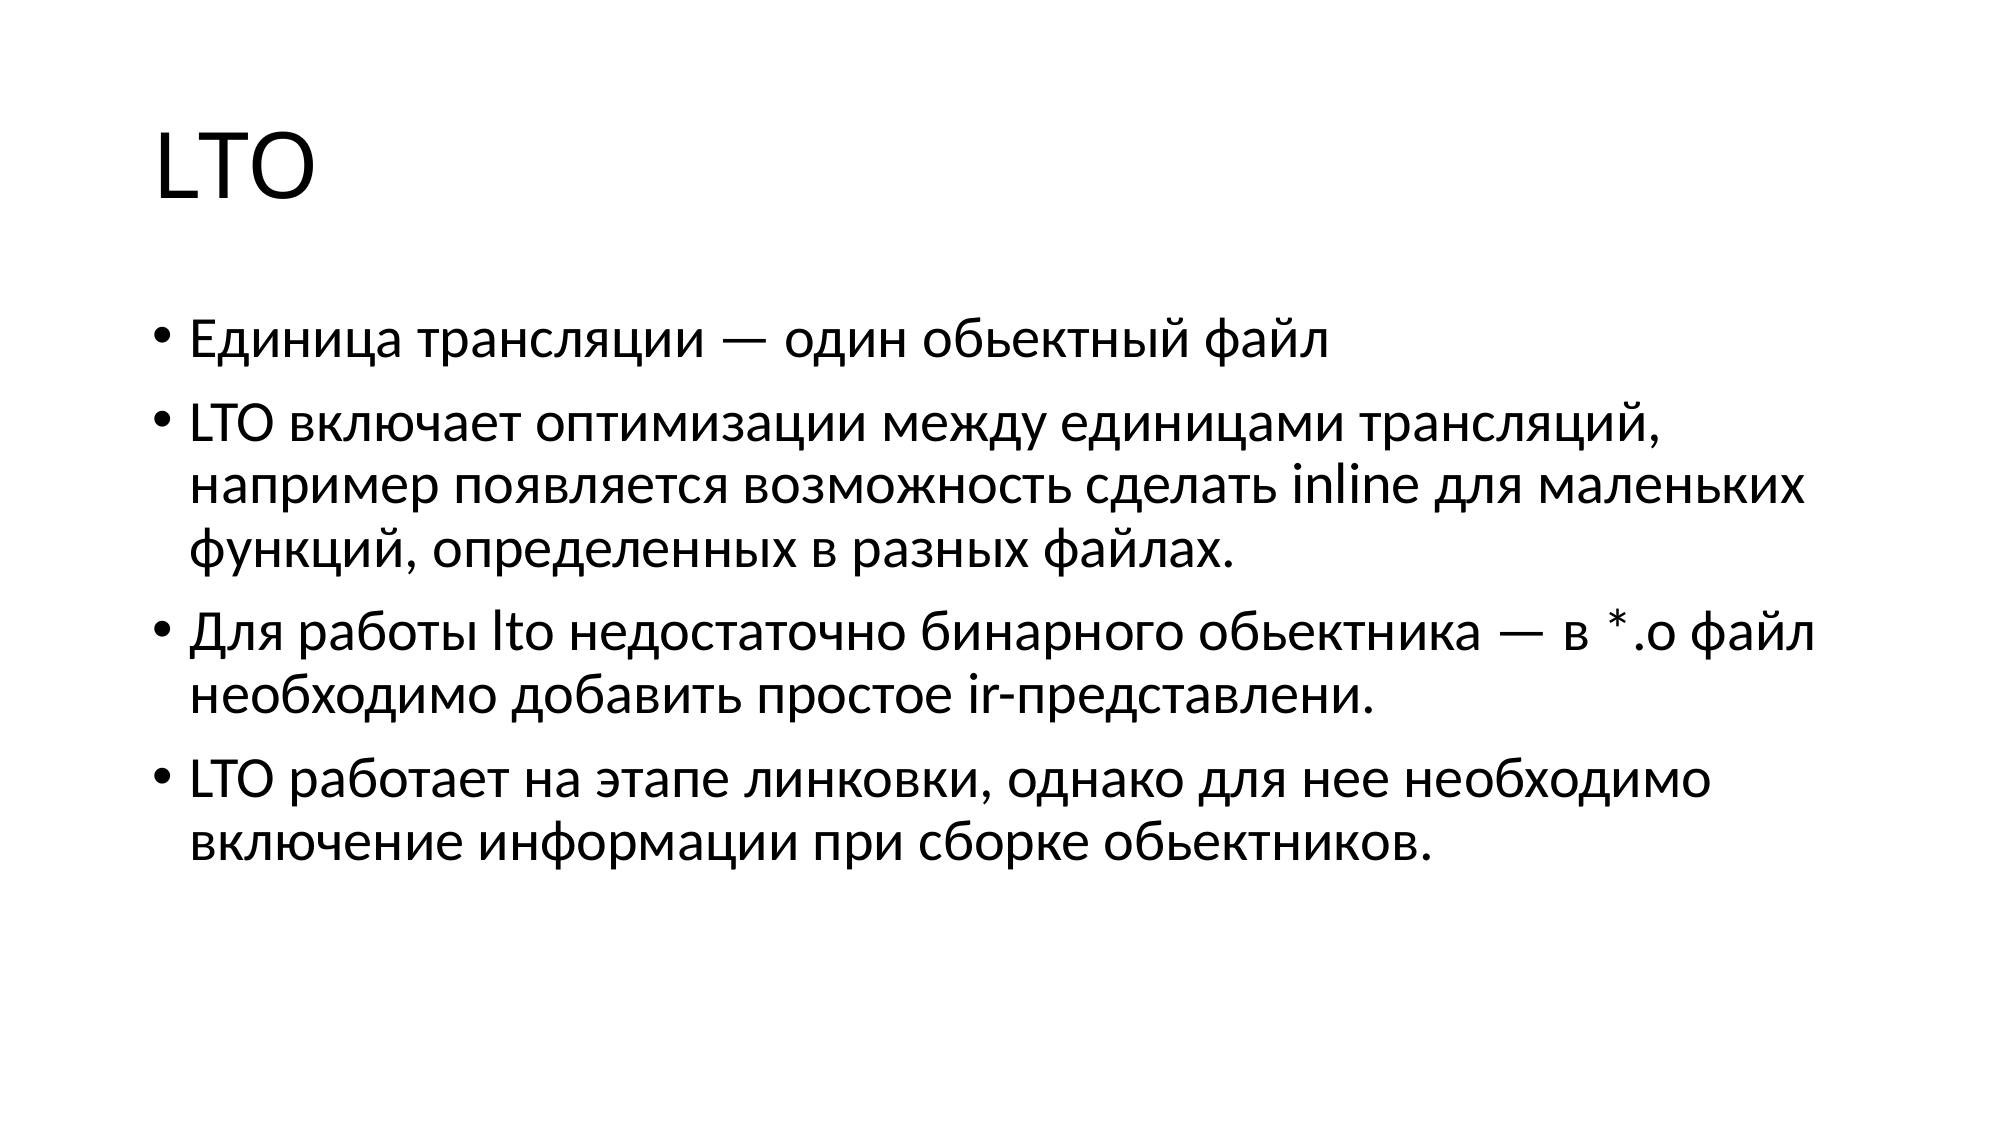

# LTO
Единица трансляции — один обьектный файл
LTO включает оптимизации между единицами трансляций, например появляется возможность сделать inline для маленьких функций, определенных в разных файлах.
Для работы lto недостаточно бинарного обьектника — в *.o файл необходимо добавить простое ir-представлени.
LTO работает на этапе линковки, однако для нее необходимо включение информации при сборке обьектников.